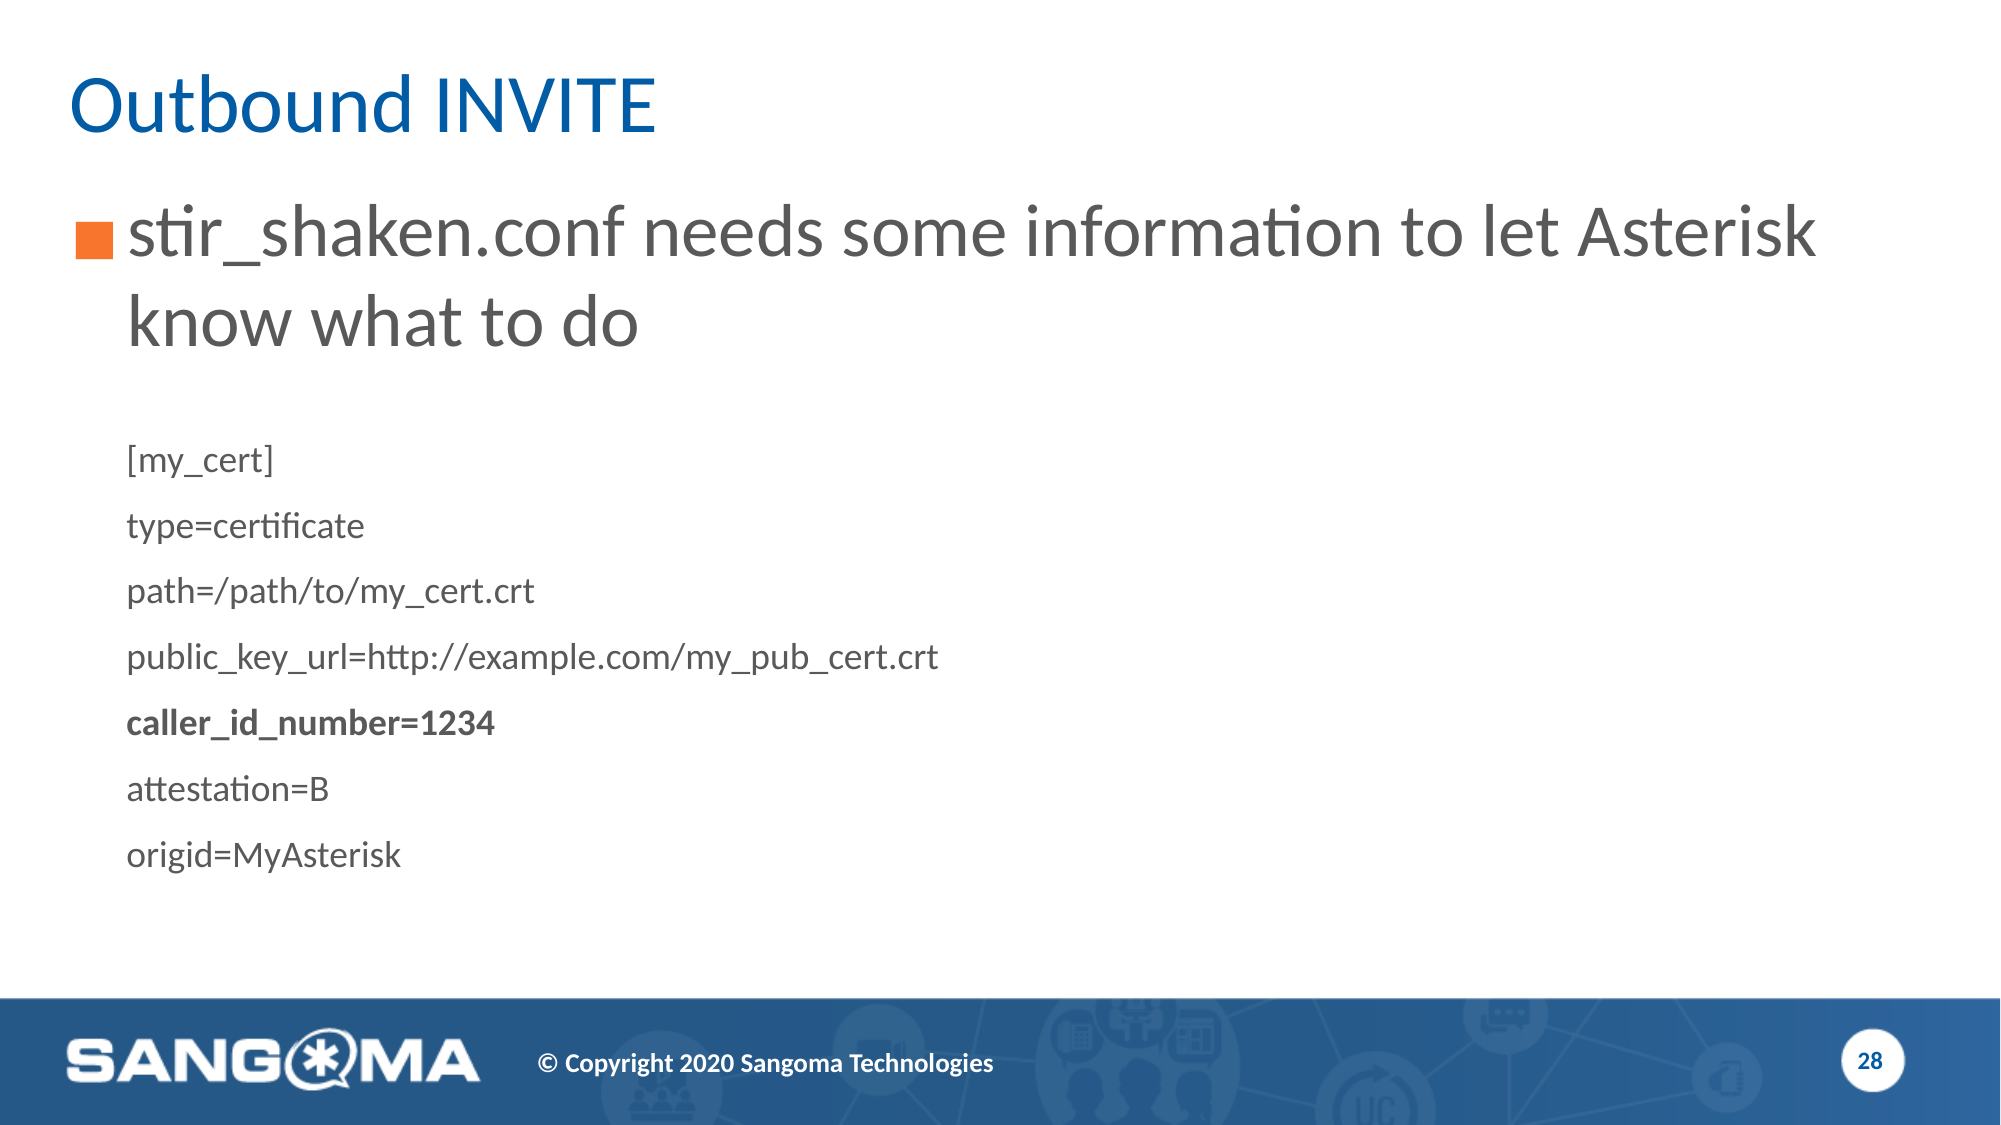

# Outbound INVITE
stir_shaken.conf needs some information to let Asterisk know what to do
[my_cert]
type=certificate
path=/path/to/my_cert.crt
public_key_url=http://example.com/my_pub_cert.crt
caller_id_number=1234
attestation=B
origid=MyAsterisk